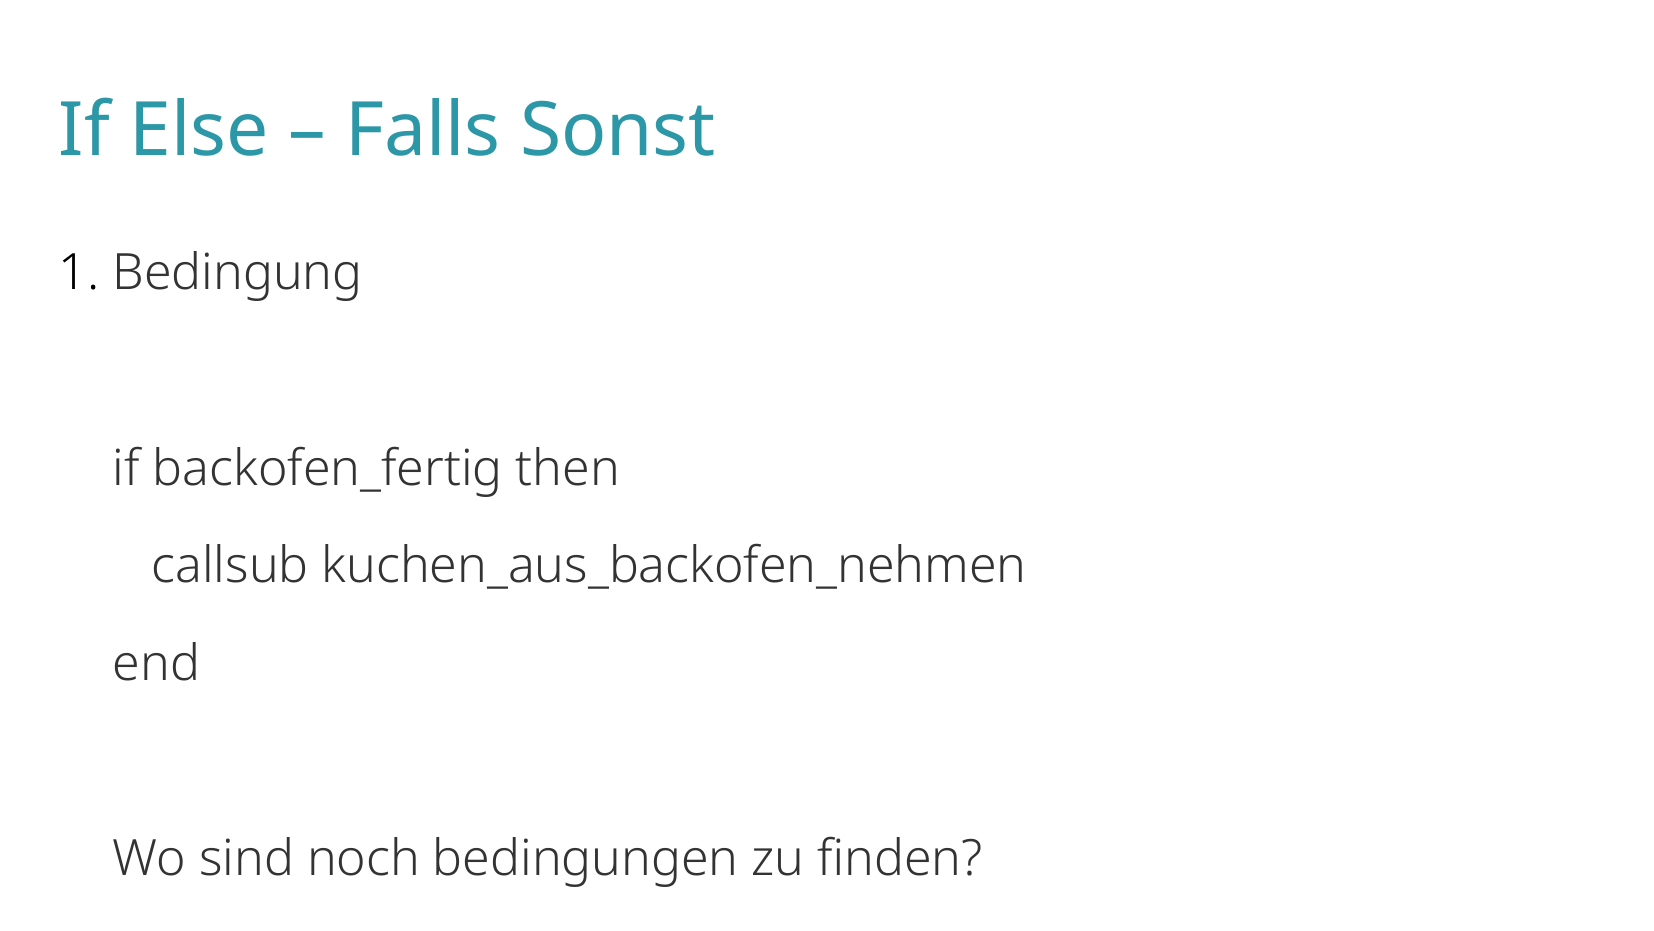

# If Else – Falls Sonst
Bedingung
if backofen_fertig then
 callsub kuchen_aus_backofen_nehmen
end
Wo sind noch bedingungen zu finden?